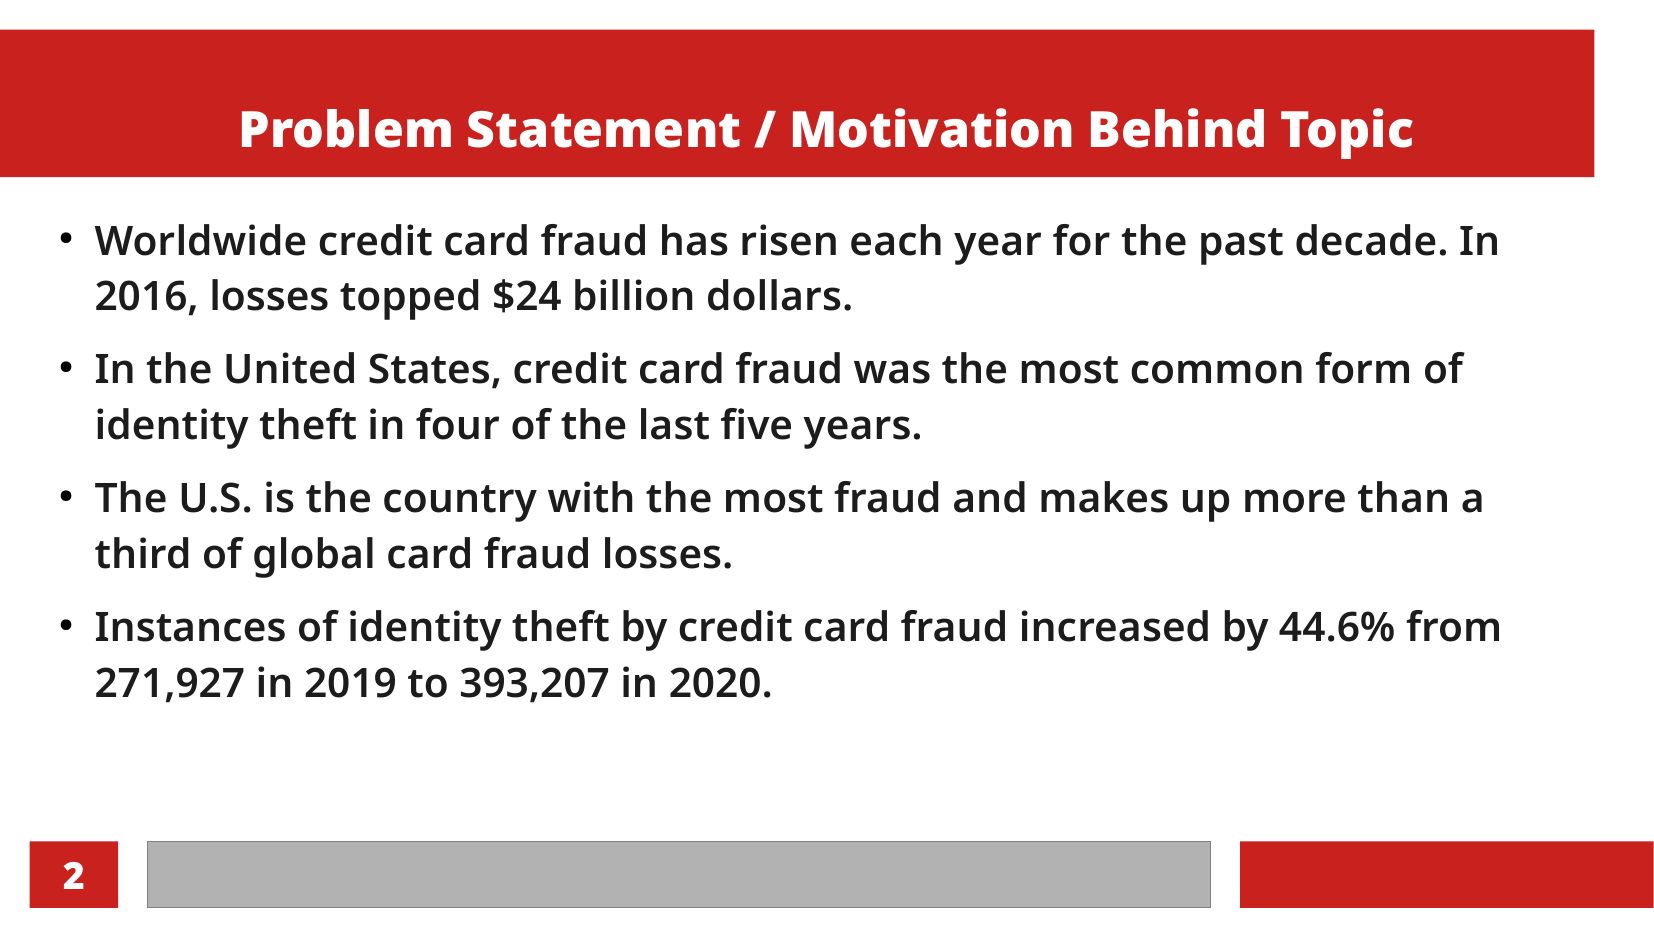

# Problem Statement / Motivation Behind Topic
Worldwide credit card fraud has risen each year for the past decade. In 2016, losses topped $24 billion dollars.
In the United States, credit card fraud was the most common form of identity theft in four of the last five years.
The U.S. is the country with the most fraud and makes up more than a third of global card fraud losses.
Instances of identity theft by credit card fraud increased by 44.6% from 271,927 in 2019 to 393,207 in 2020.
2